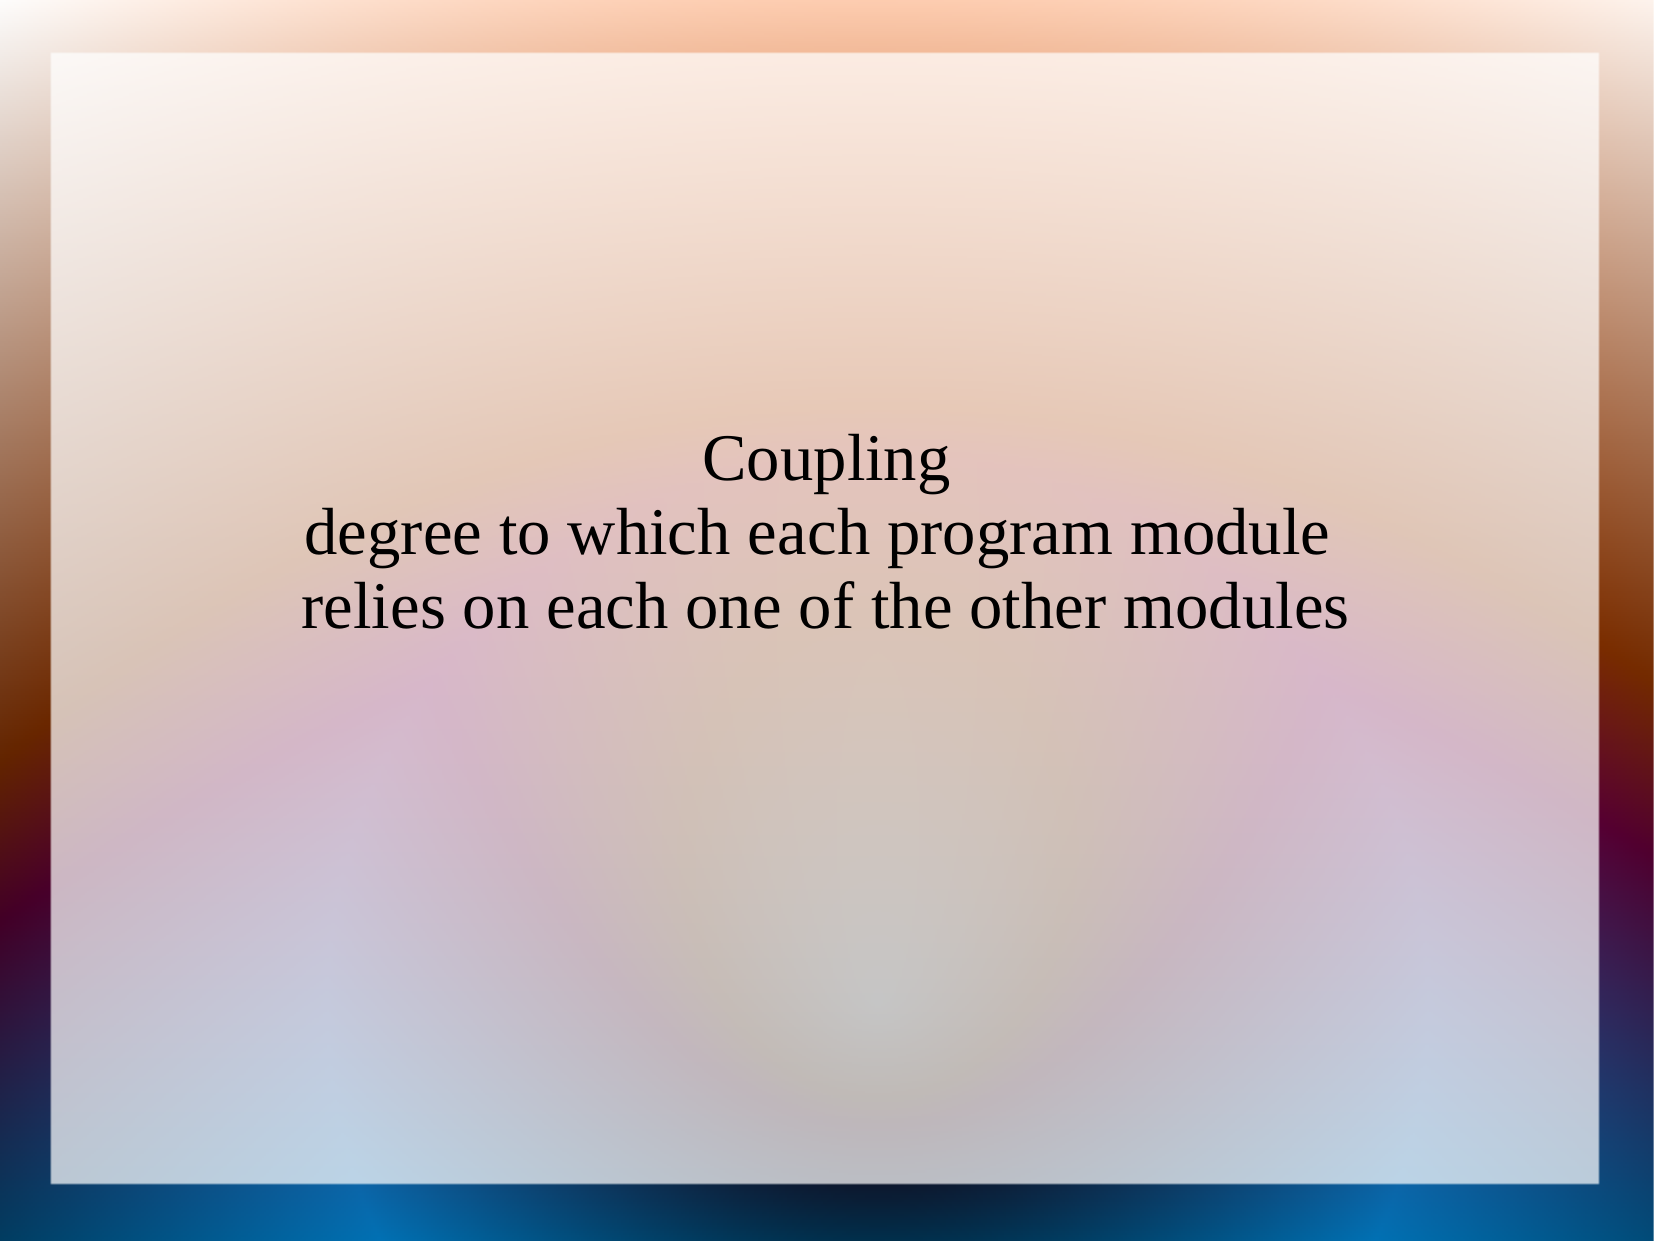

# Coupling
degree to which each program module
relies on each one of the other modules